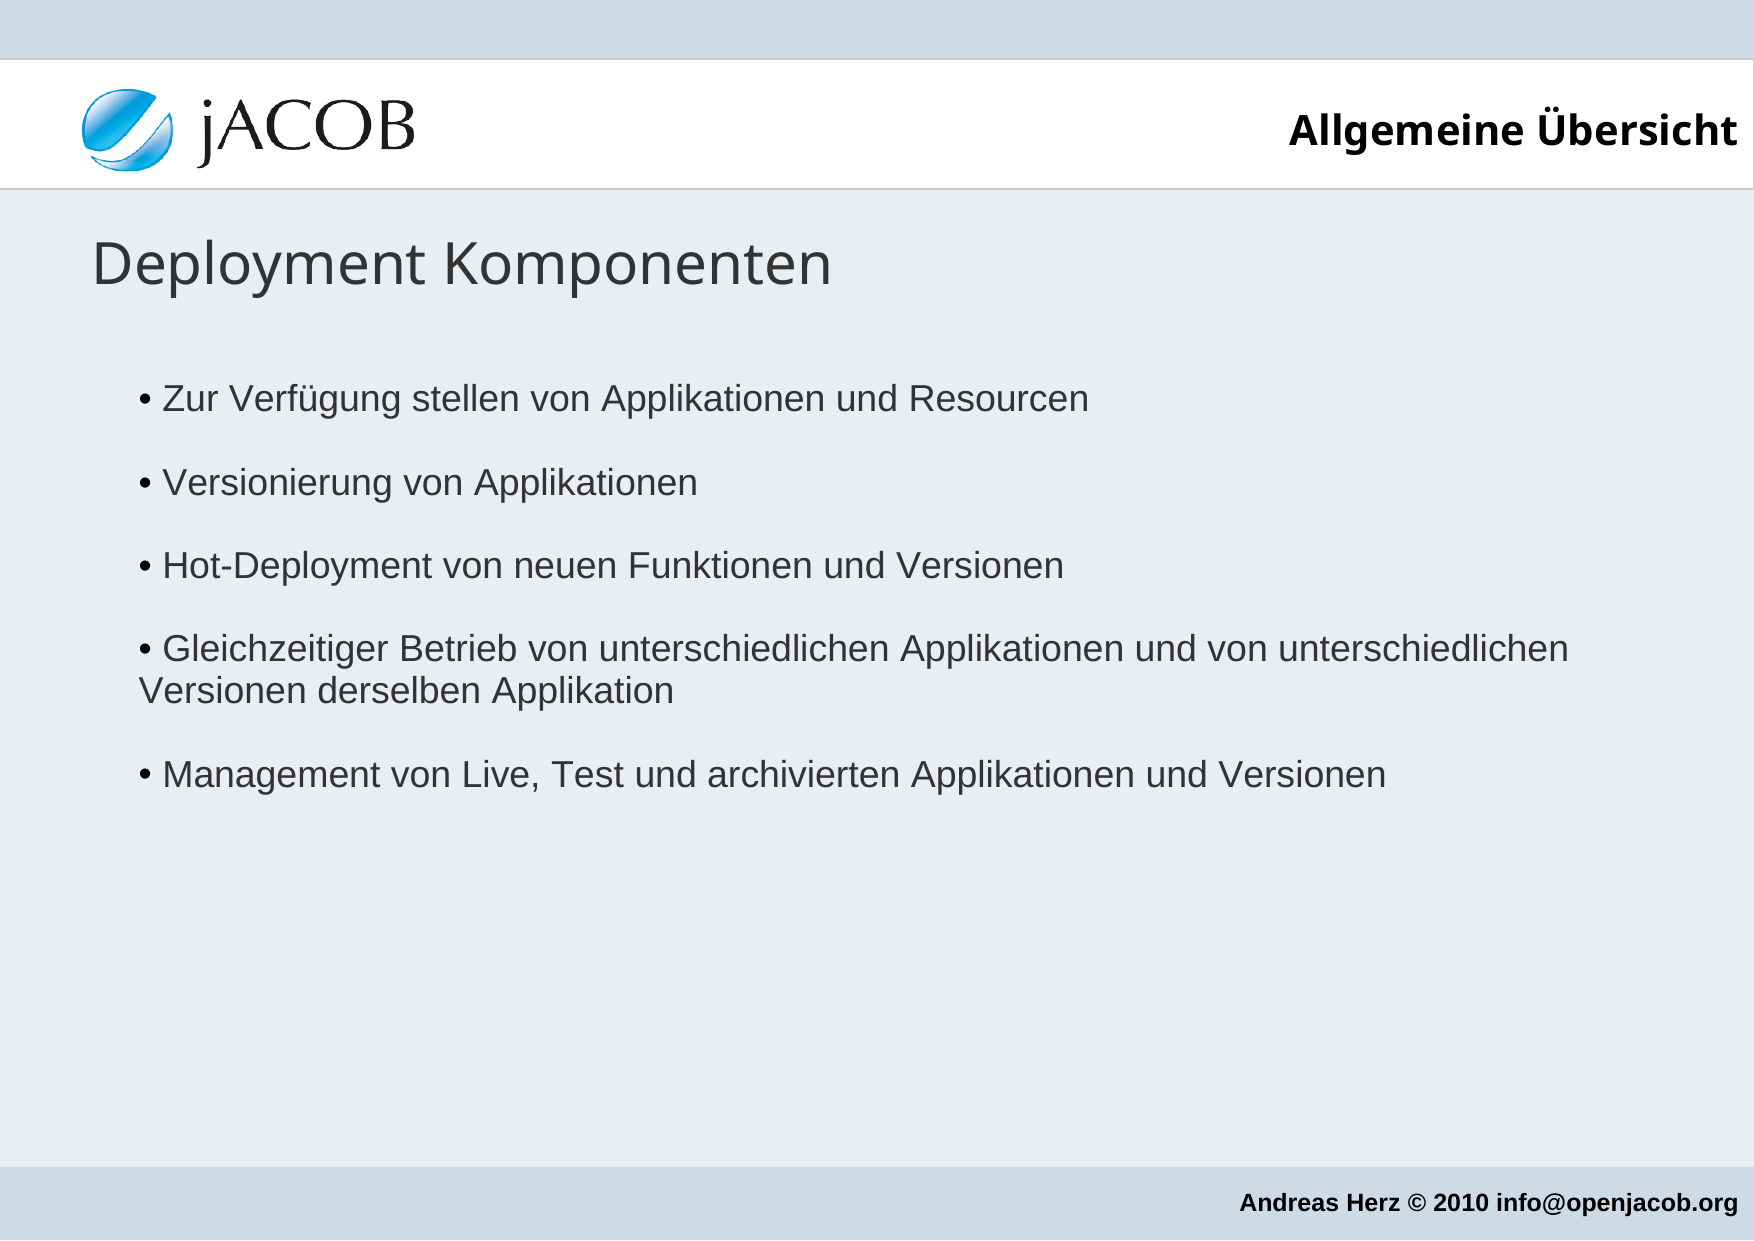

# Allgemeine Übersicht
Deployment Komponenten
 Zur Verfügung stellen von Applikationen und Resourcen
 Versionierung von Applikationen
 Hot-Deployment von neuen Funktionen und Versionen
 Gleichzeitiger Betrieb von unterschiedlichen Applikationen und von unterschiedlichen Versionen derselben Applikation
 Management von Live, Test und archivierten Applikationen und Versionen
Andreas Herz © 2010 info@openjacob.org